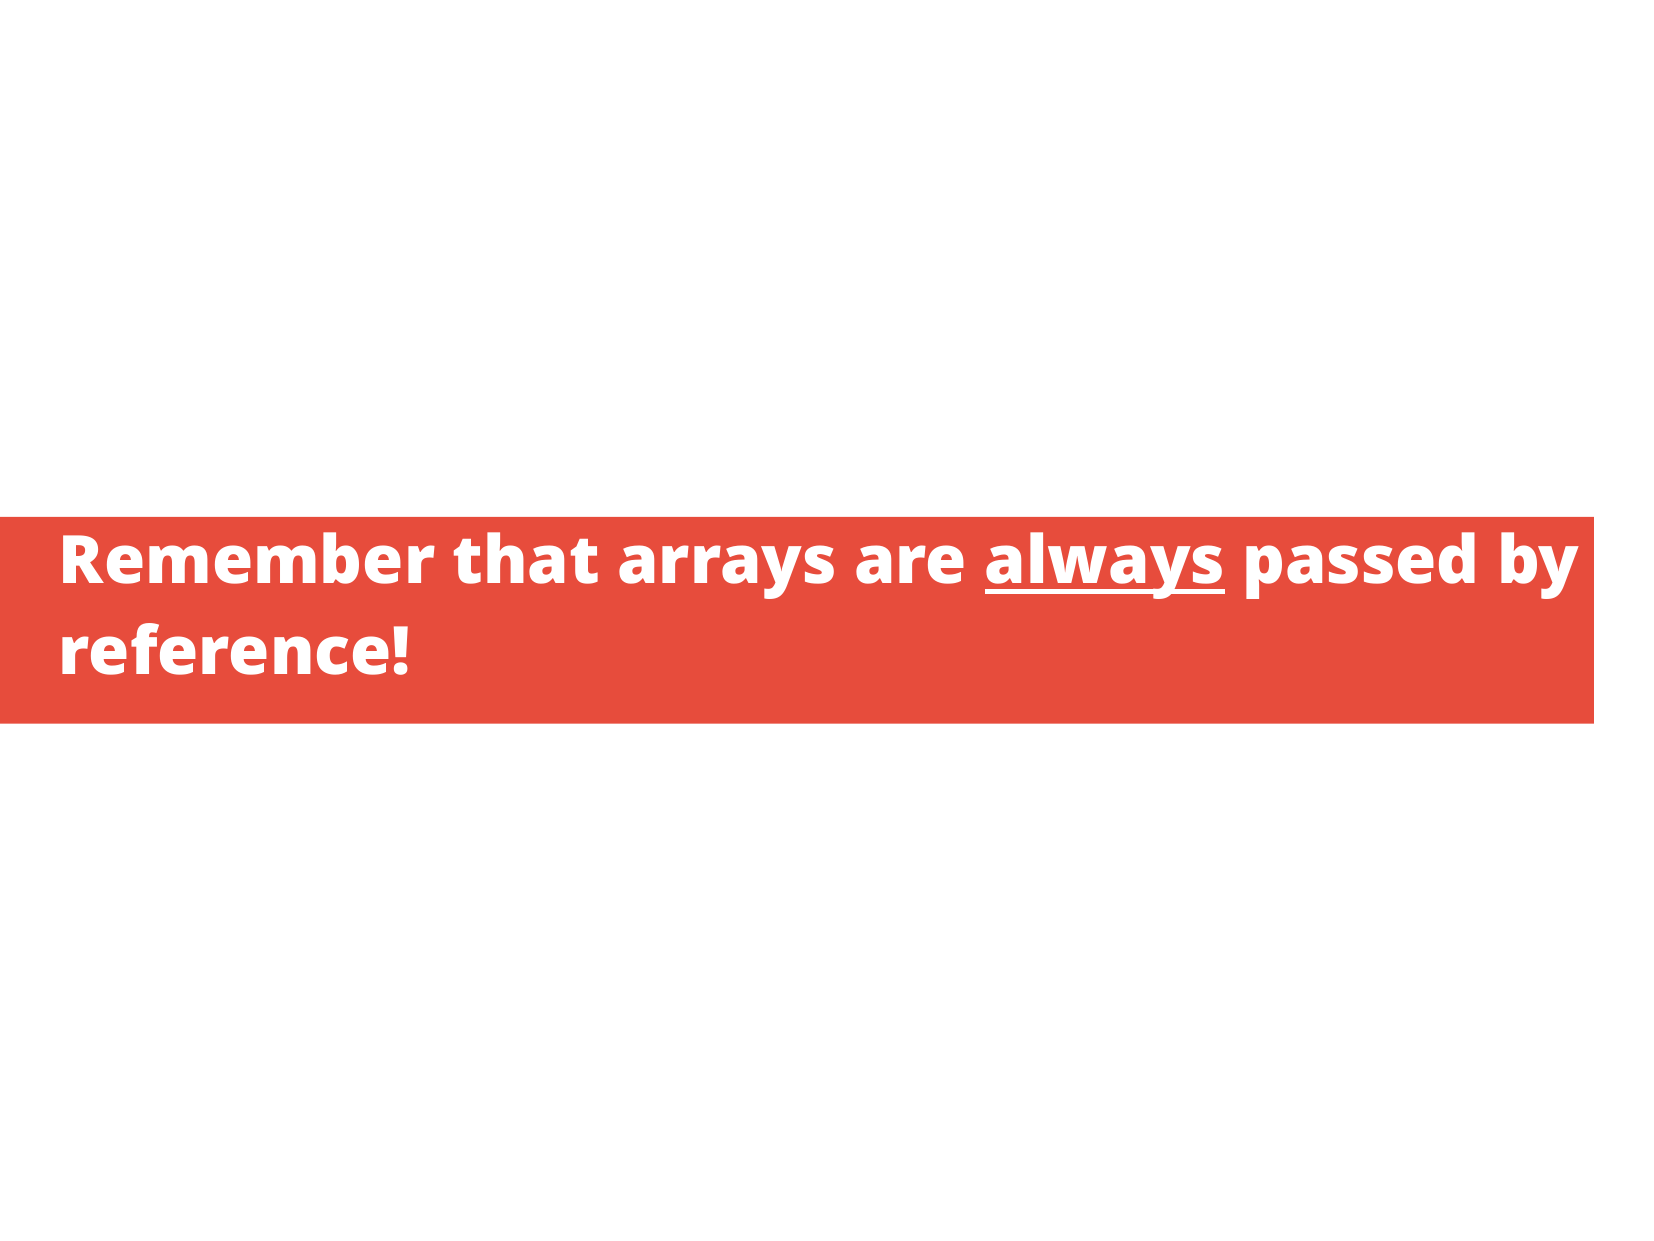

# Remember that arrays are always passed by reference!